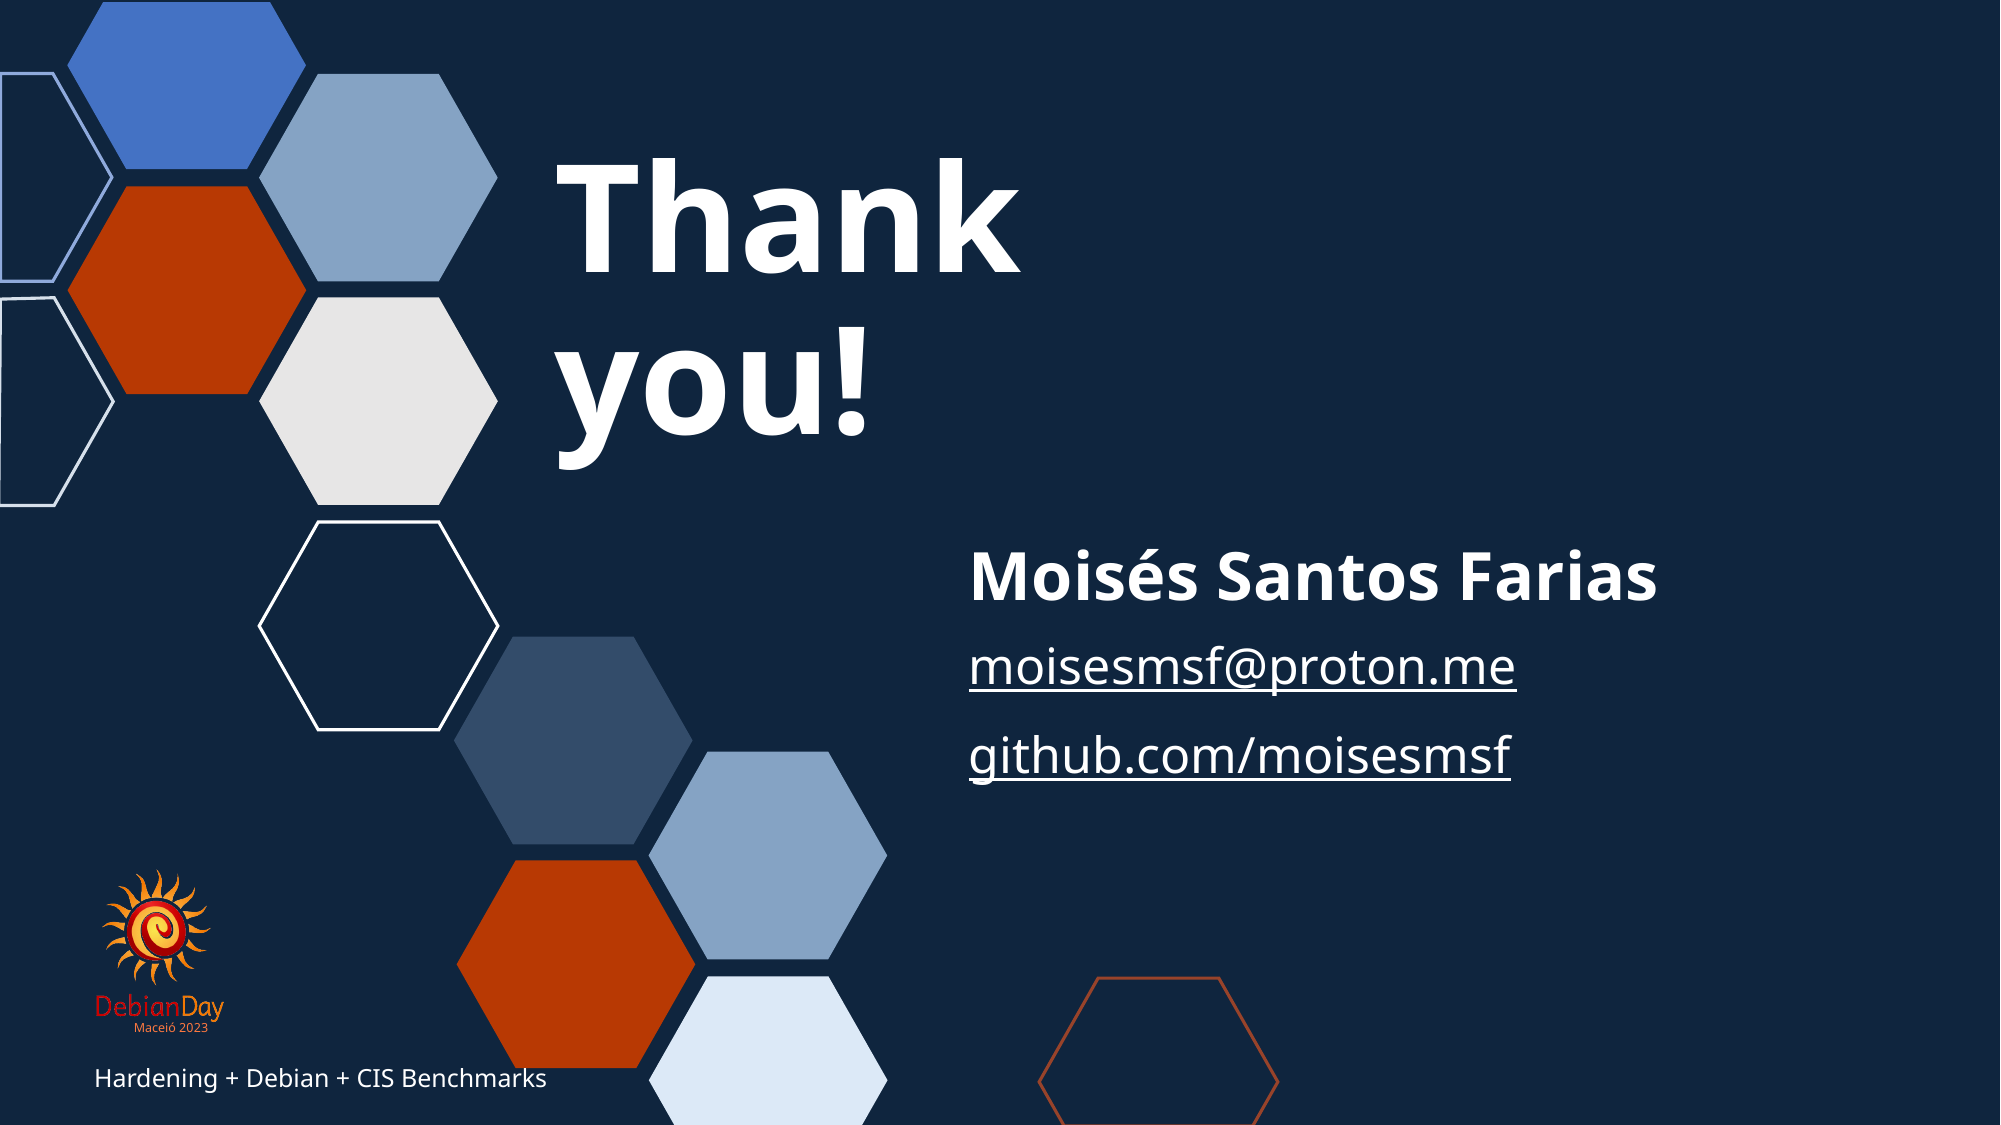

# Thank you!
Moisés Santos Farias
moisesmsf@proton.me
github.com/moisesmsf
Maceió 2023
Hardening + Debian + CIS Benchmarks